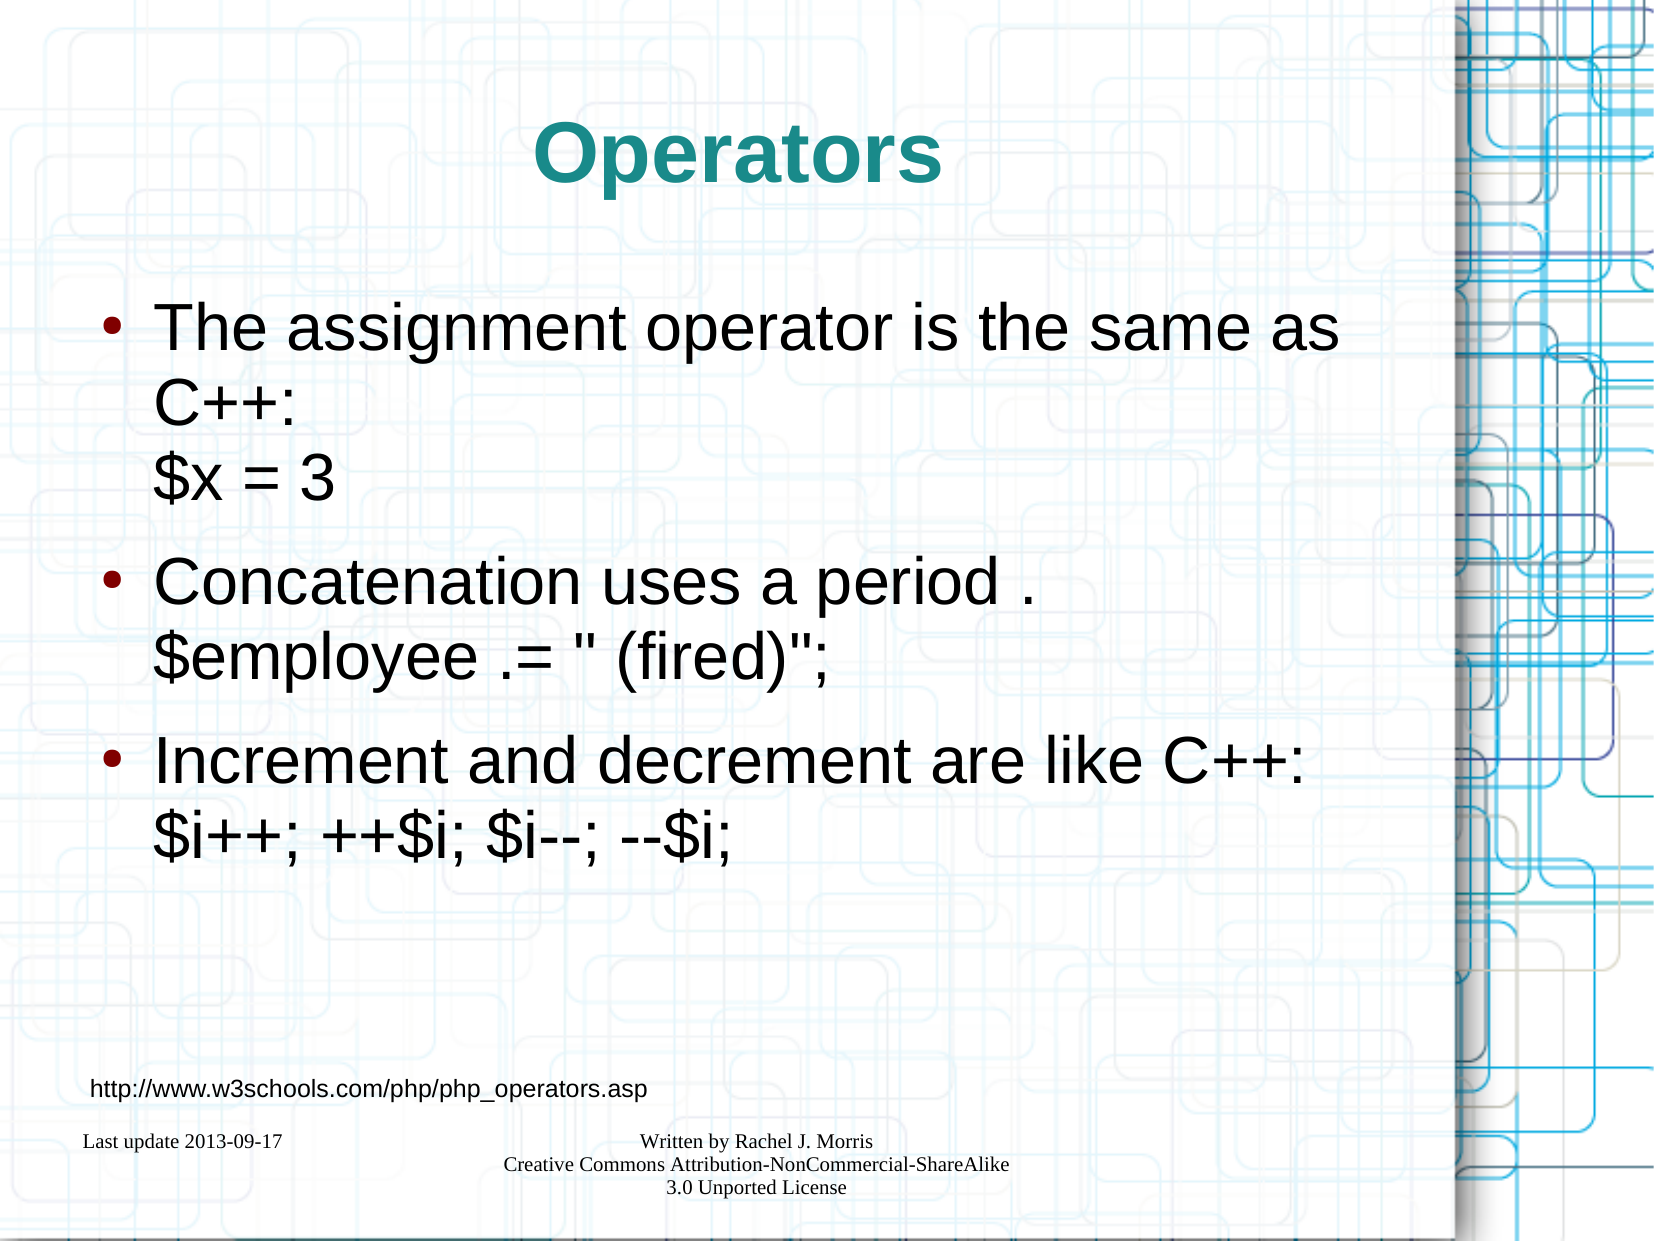

# Operators
The assignment operator is the same as C++:
$x = 3
Concatenation uses a period .
$employee .= " (fired)";
Increment and decrement are like C++:
$i++; ++$i; $i--; --$i;
http://www.w3schools.com/php/php_operators.asp